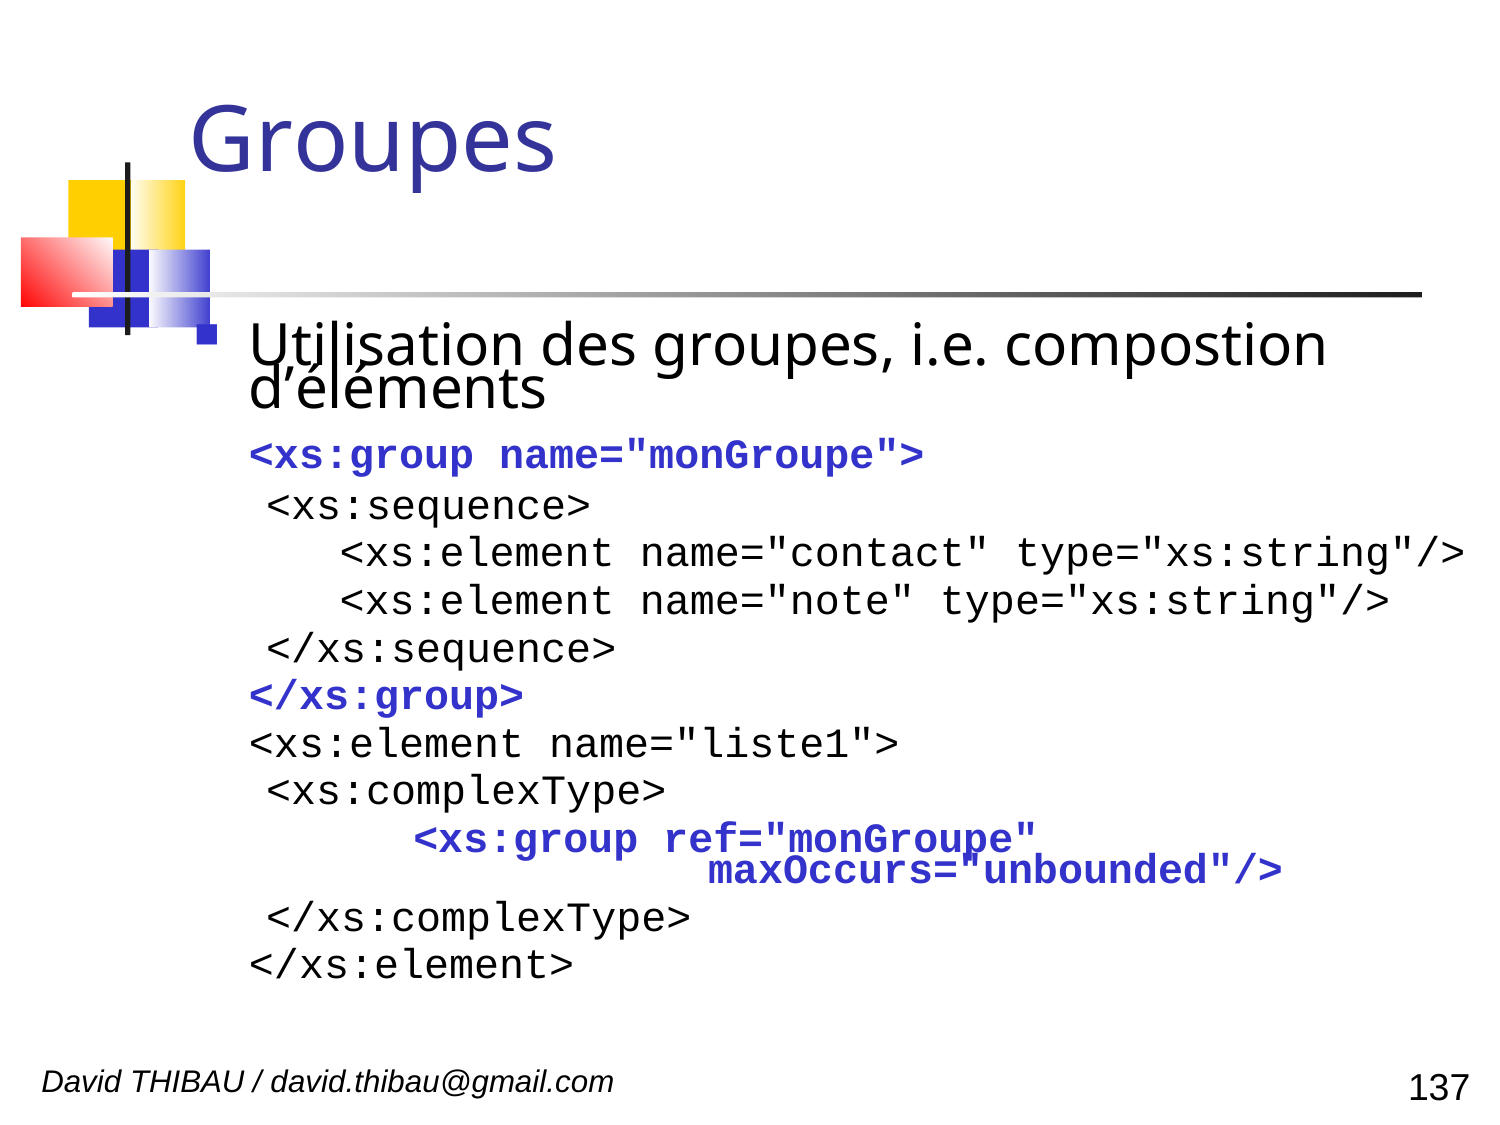

# Groupes
Utilisation des groupes, i.e. compostion d’éléments
	<xs:group name="monGroupe">
		<xs:sequence>
			<xs:element name="contact" type="xs:string"/>
			<xs:element name="note" type="xs:string"/>
		</xs:sequence>
	</xs:group>
	<xs:element name="liste1">
		<xs:complexType>
				<xs:group ref="monGroupe"
							maxOccurs="unbounded"/>
		</xs:complexType>
	</xs:element>